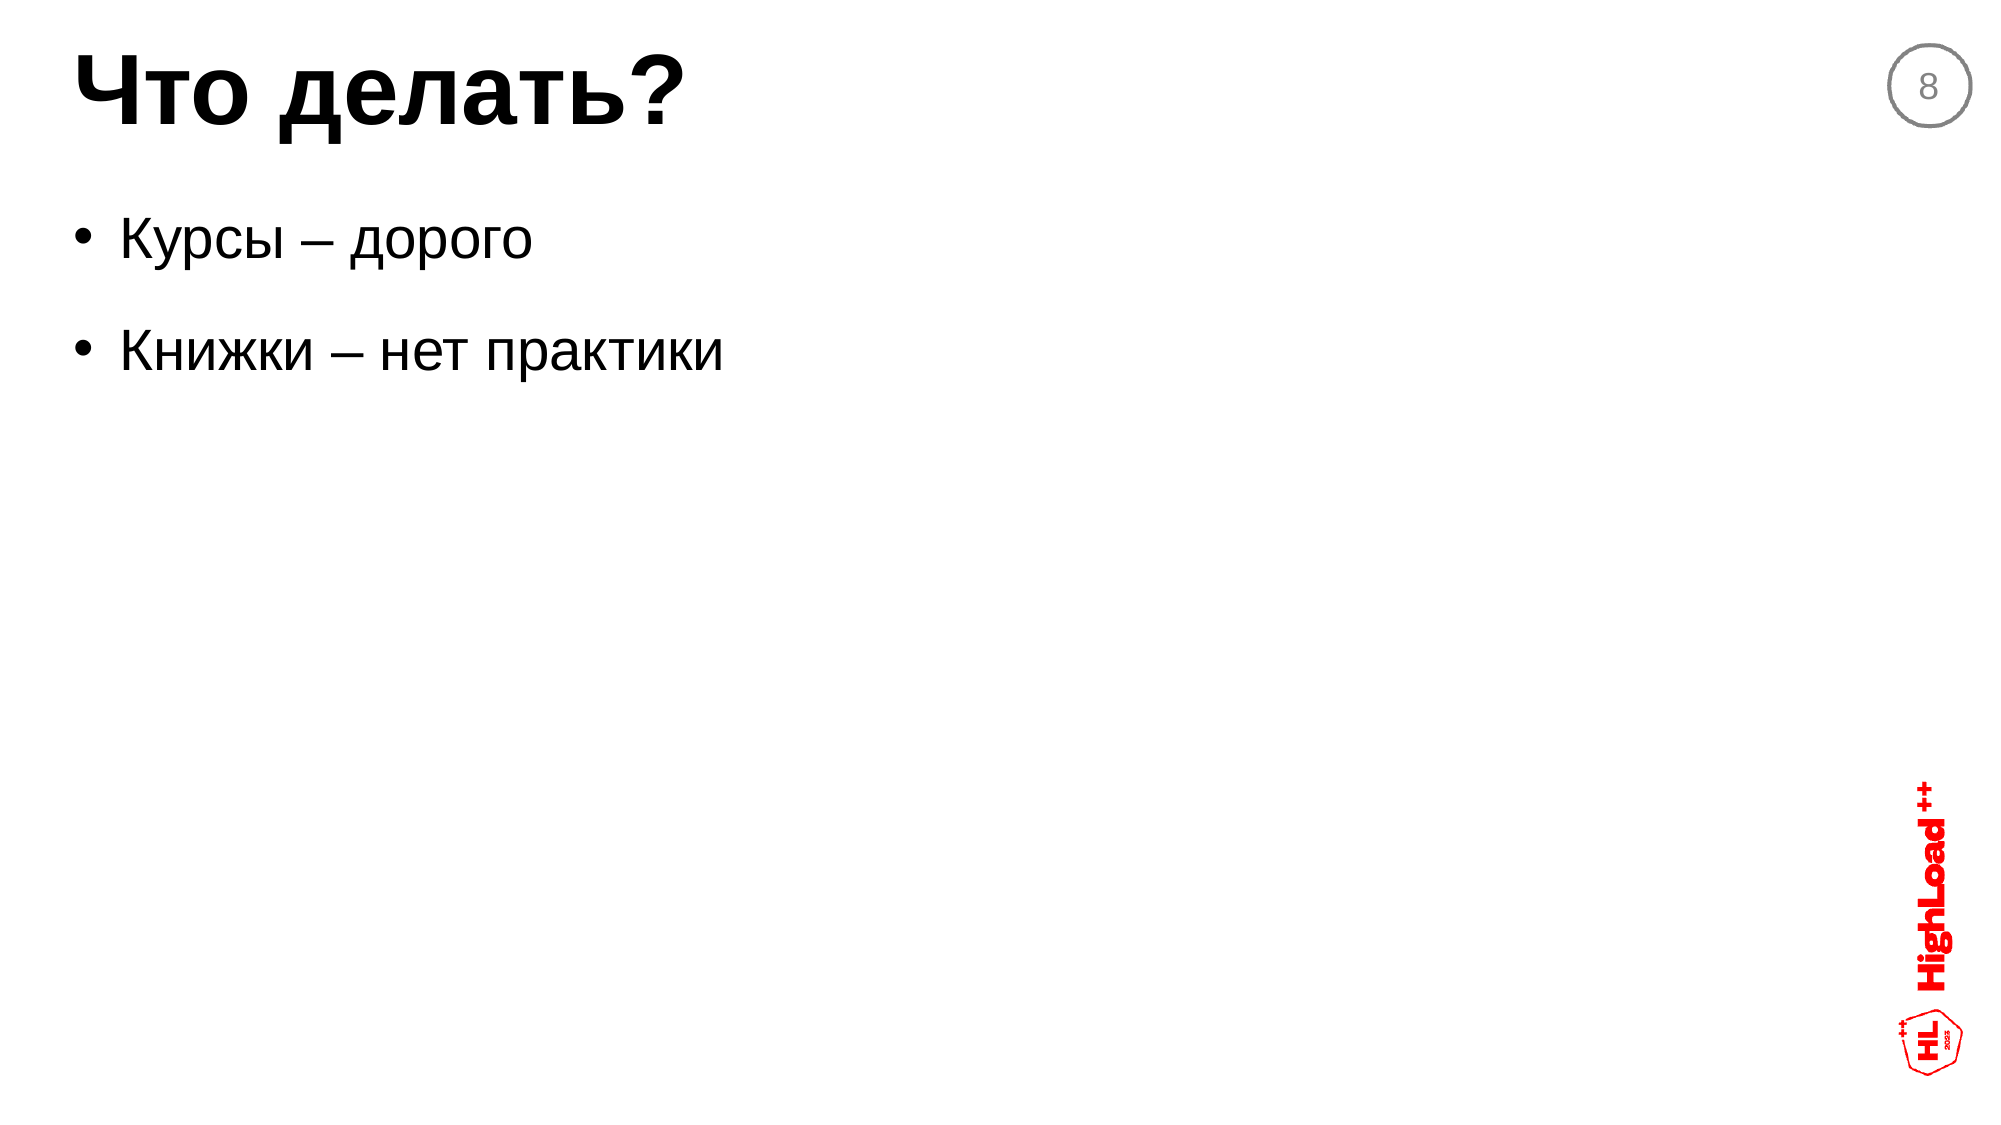

# Что делать?
8
 Курсы – дорого
 Книжки – нет практики